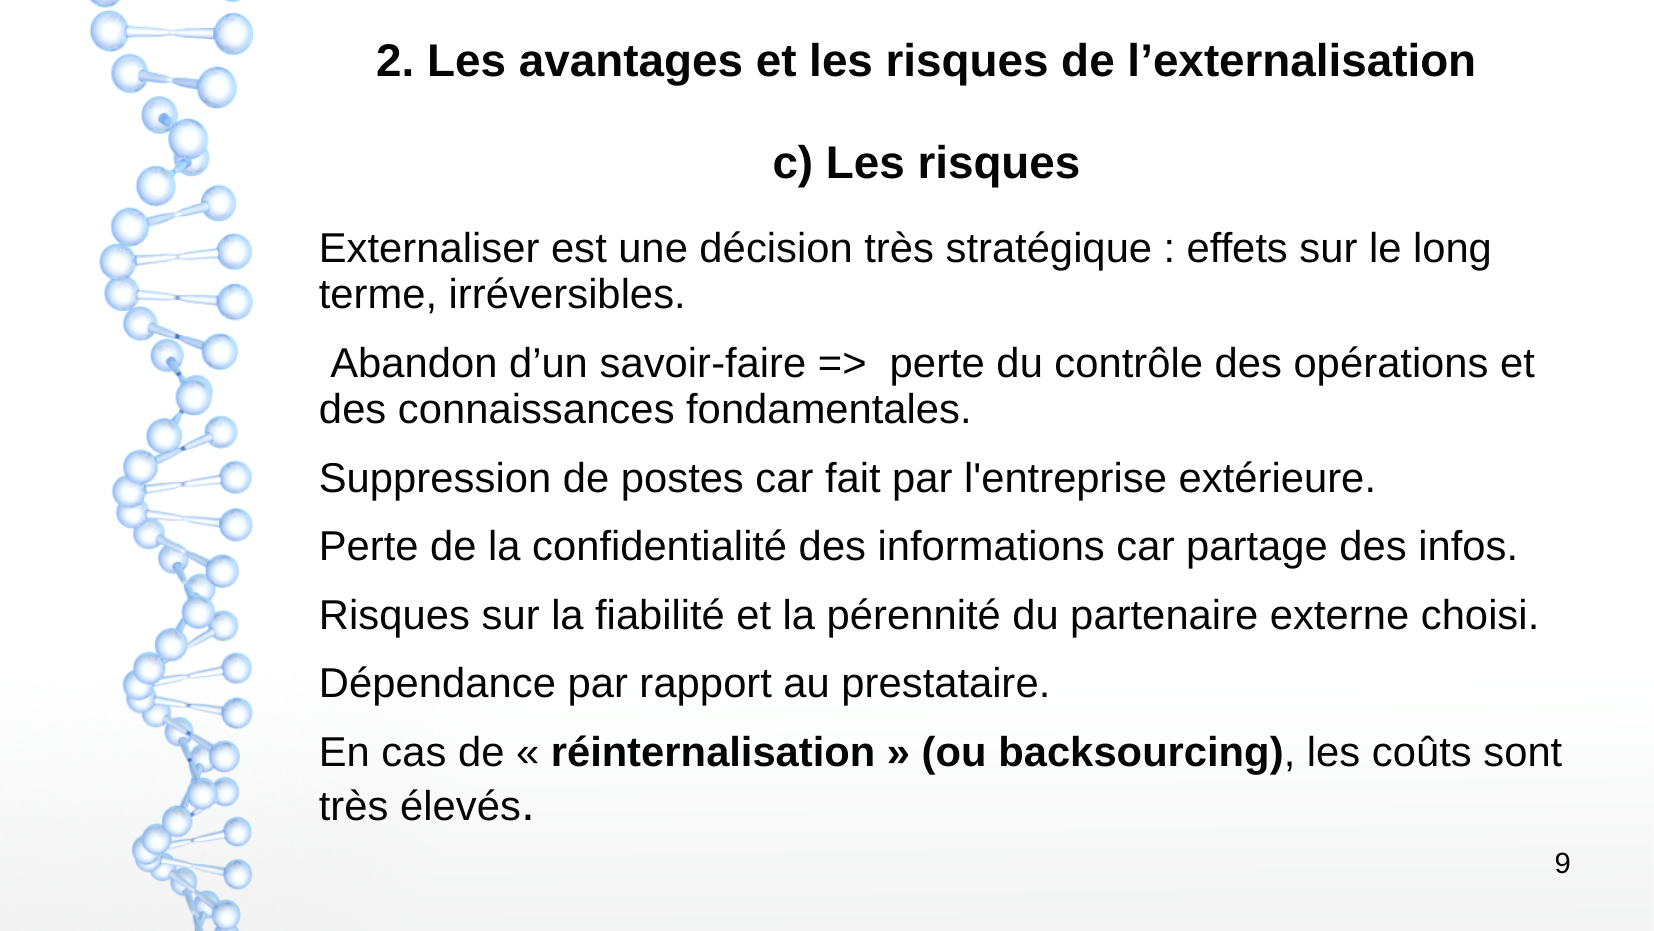

# 2. Les avantages et les risques de l’externalisation c) Les risques
Externaliser est une décision très stratégique : effets sur le long terme, irréversibles.
 Abandon d’un savoir-faire => perte du contrôle des opérations et des connaissances fondamentales.
Suppression de postes car fait par l'entreprise extérieure.
Perte de la confidentialité des informations car partage des infos.
Risques sur la fiabilité et la pérennité du partenaire externe choisi.
Dépendance par rapport au prestataire.
En cas de « réinternalisation » (ou backsourcing), les coûts sont très élevés.
9